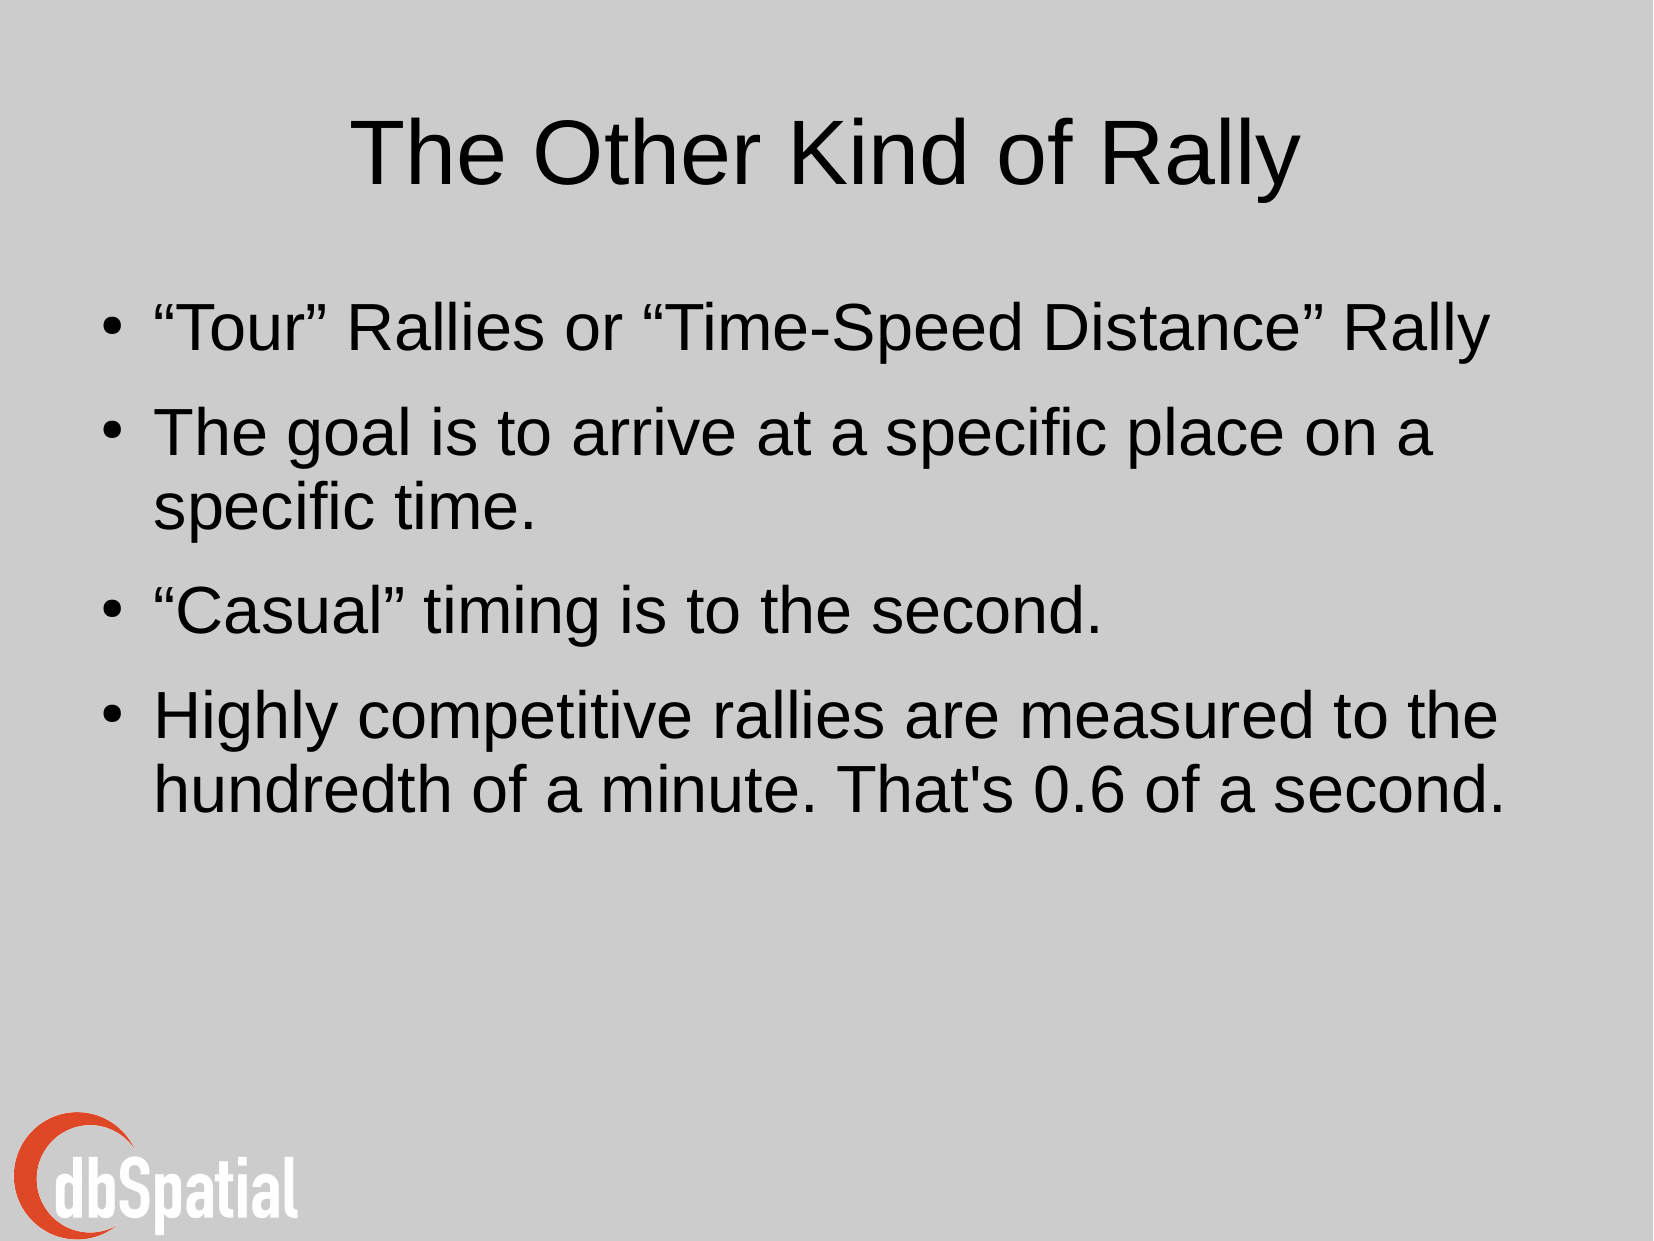

# The Other Kind of Rally
“Tour” Rallies or “Time-Speed Distance” Rally
The goal is to arrive at a specific place on a specific time.
“Casual” timing is to the second.
Highly competitive rallies are measured to the hundredth of a minute. That's 0.6 of a second.